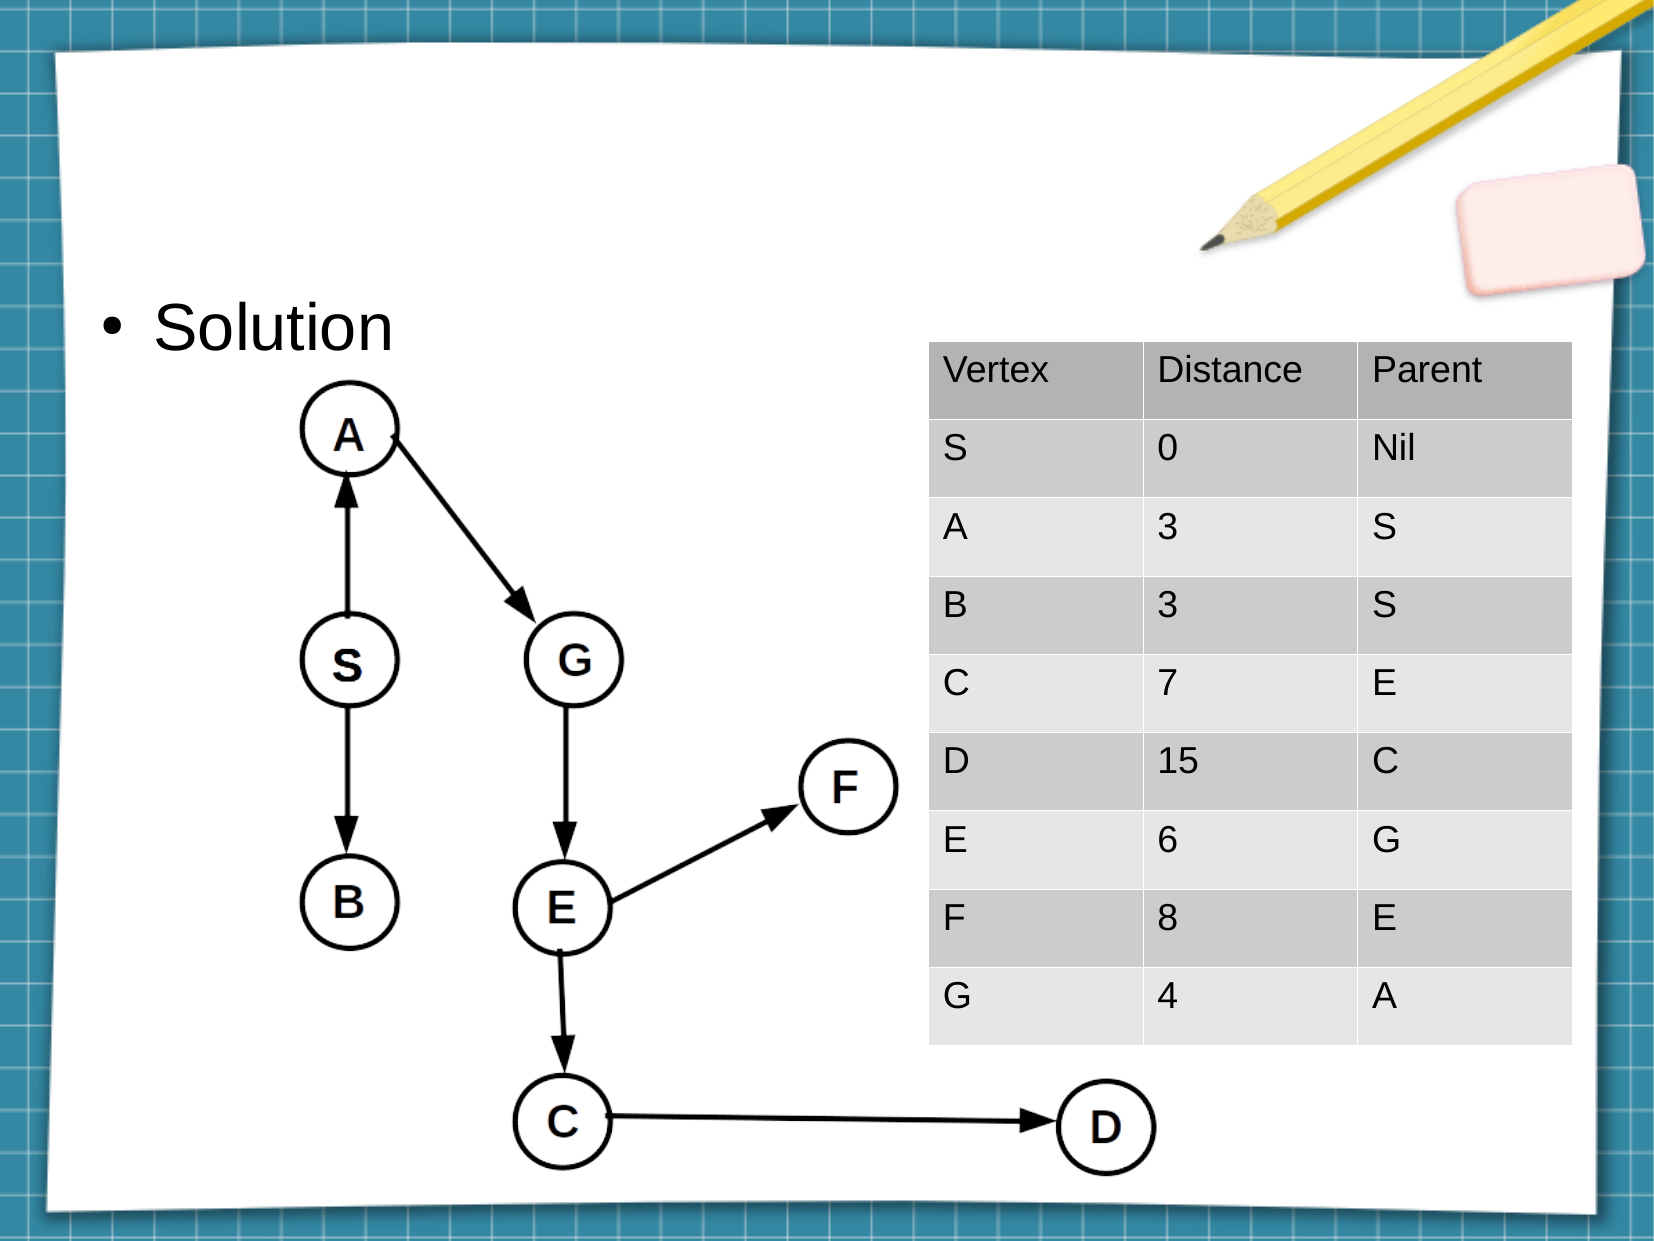

#
Solution
| Vertex | Distance | Parent |
| --- | --- | --- |
| S | 0 | Nil |
| A | 3 | S |
| B | 3 | S |
| C | 7 | E |
| D | 15 | C |
| E | 6 | G |
| F | 8 | E |
| G | 4 | A |